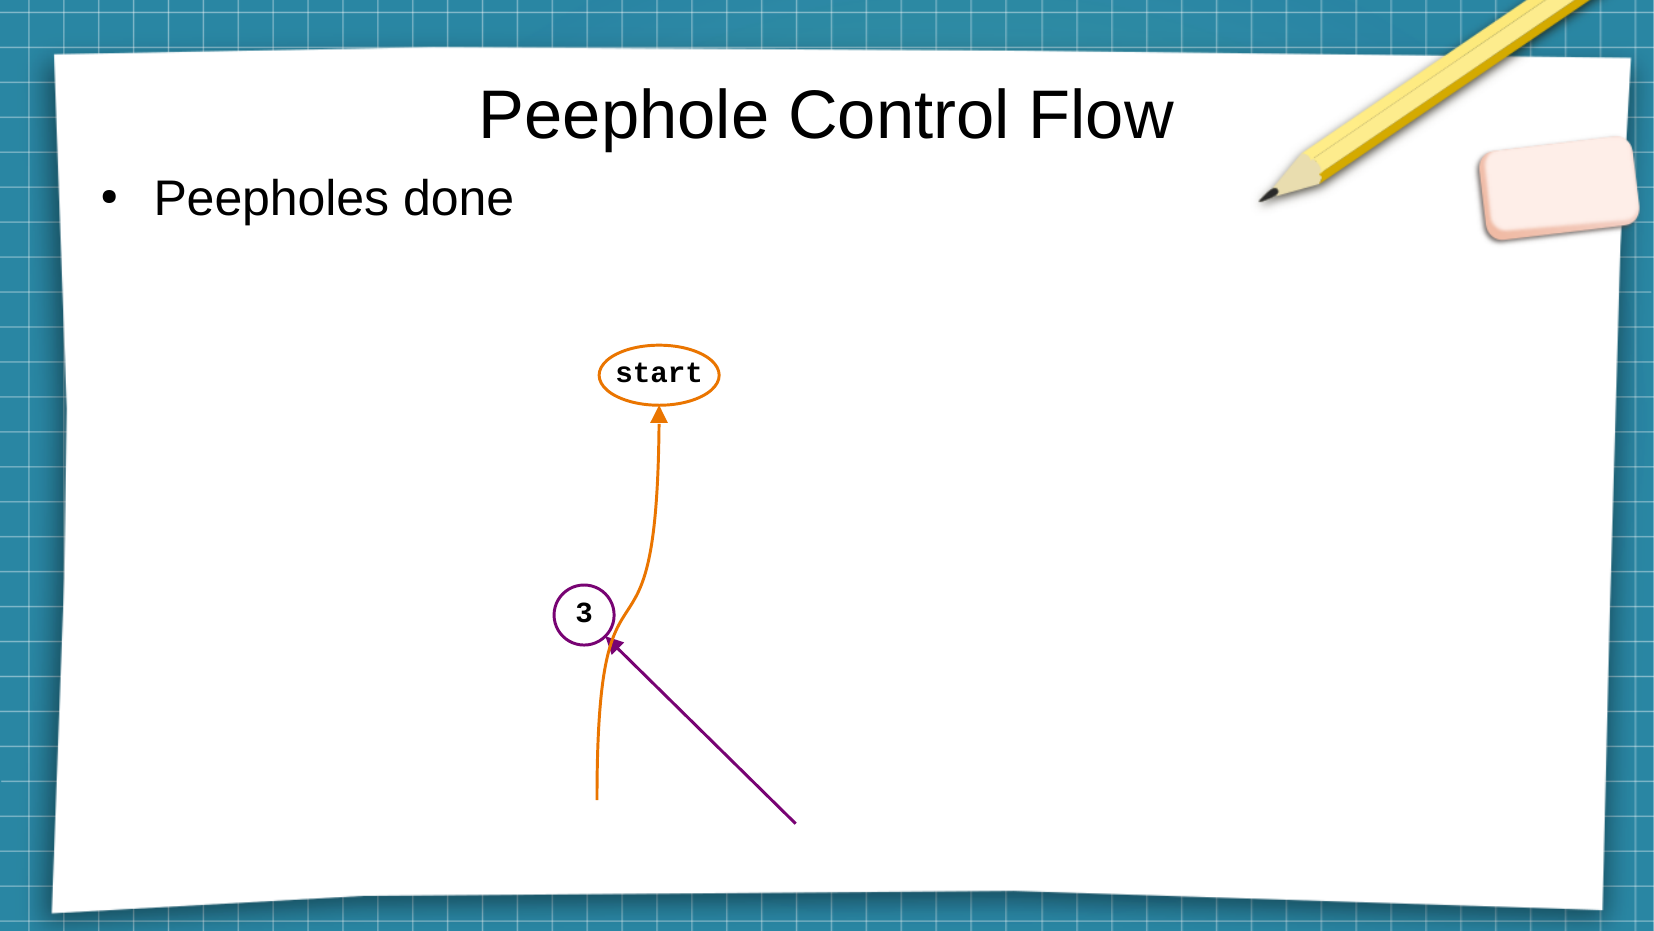

# Peephole Control Flow
Peepholes done
start
3